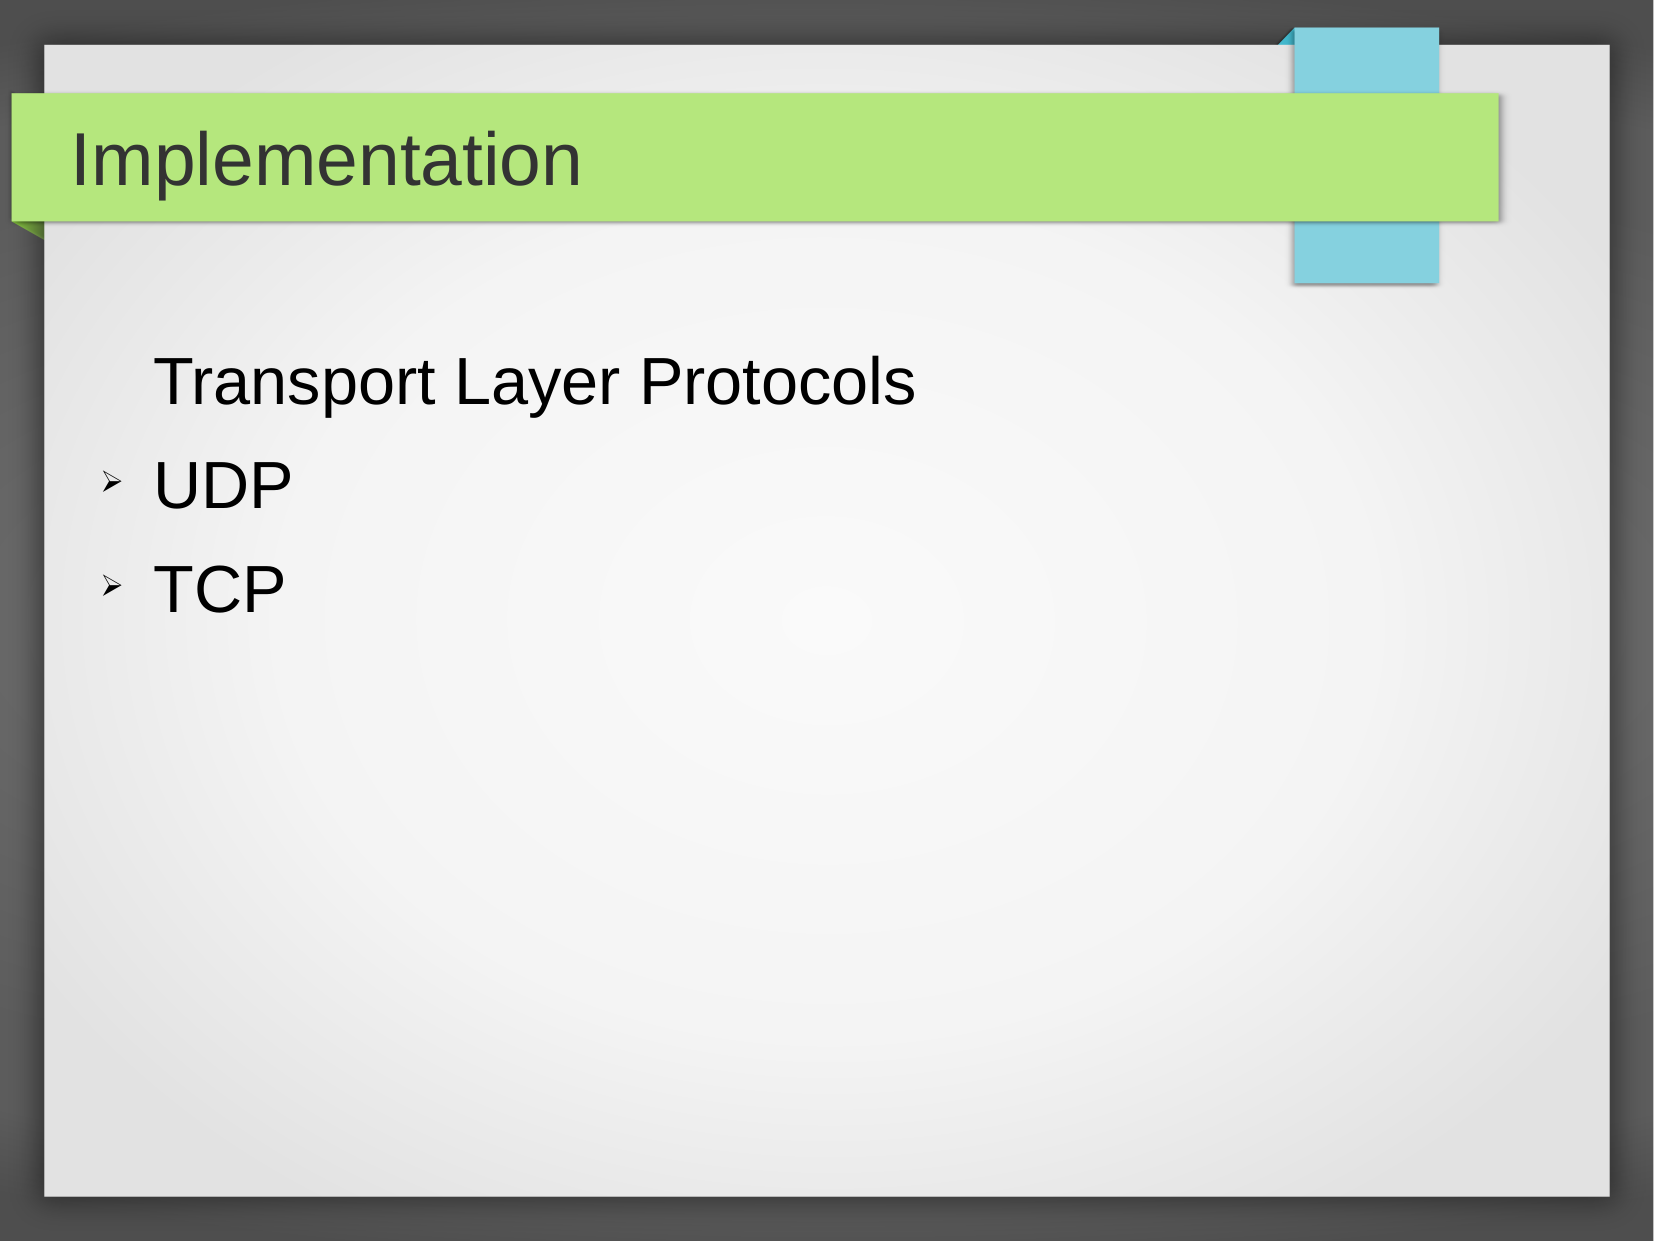

# Implementation
Transport Layer Protocols
UDP
TCP